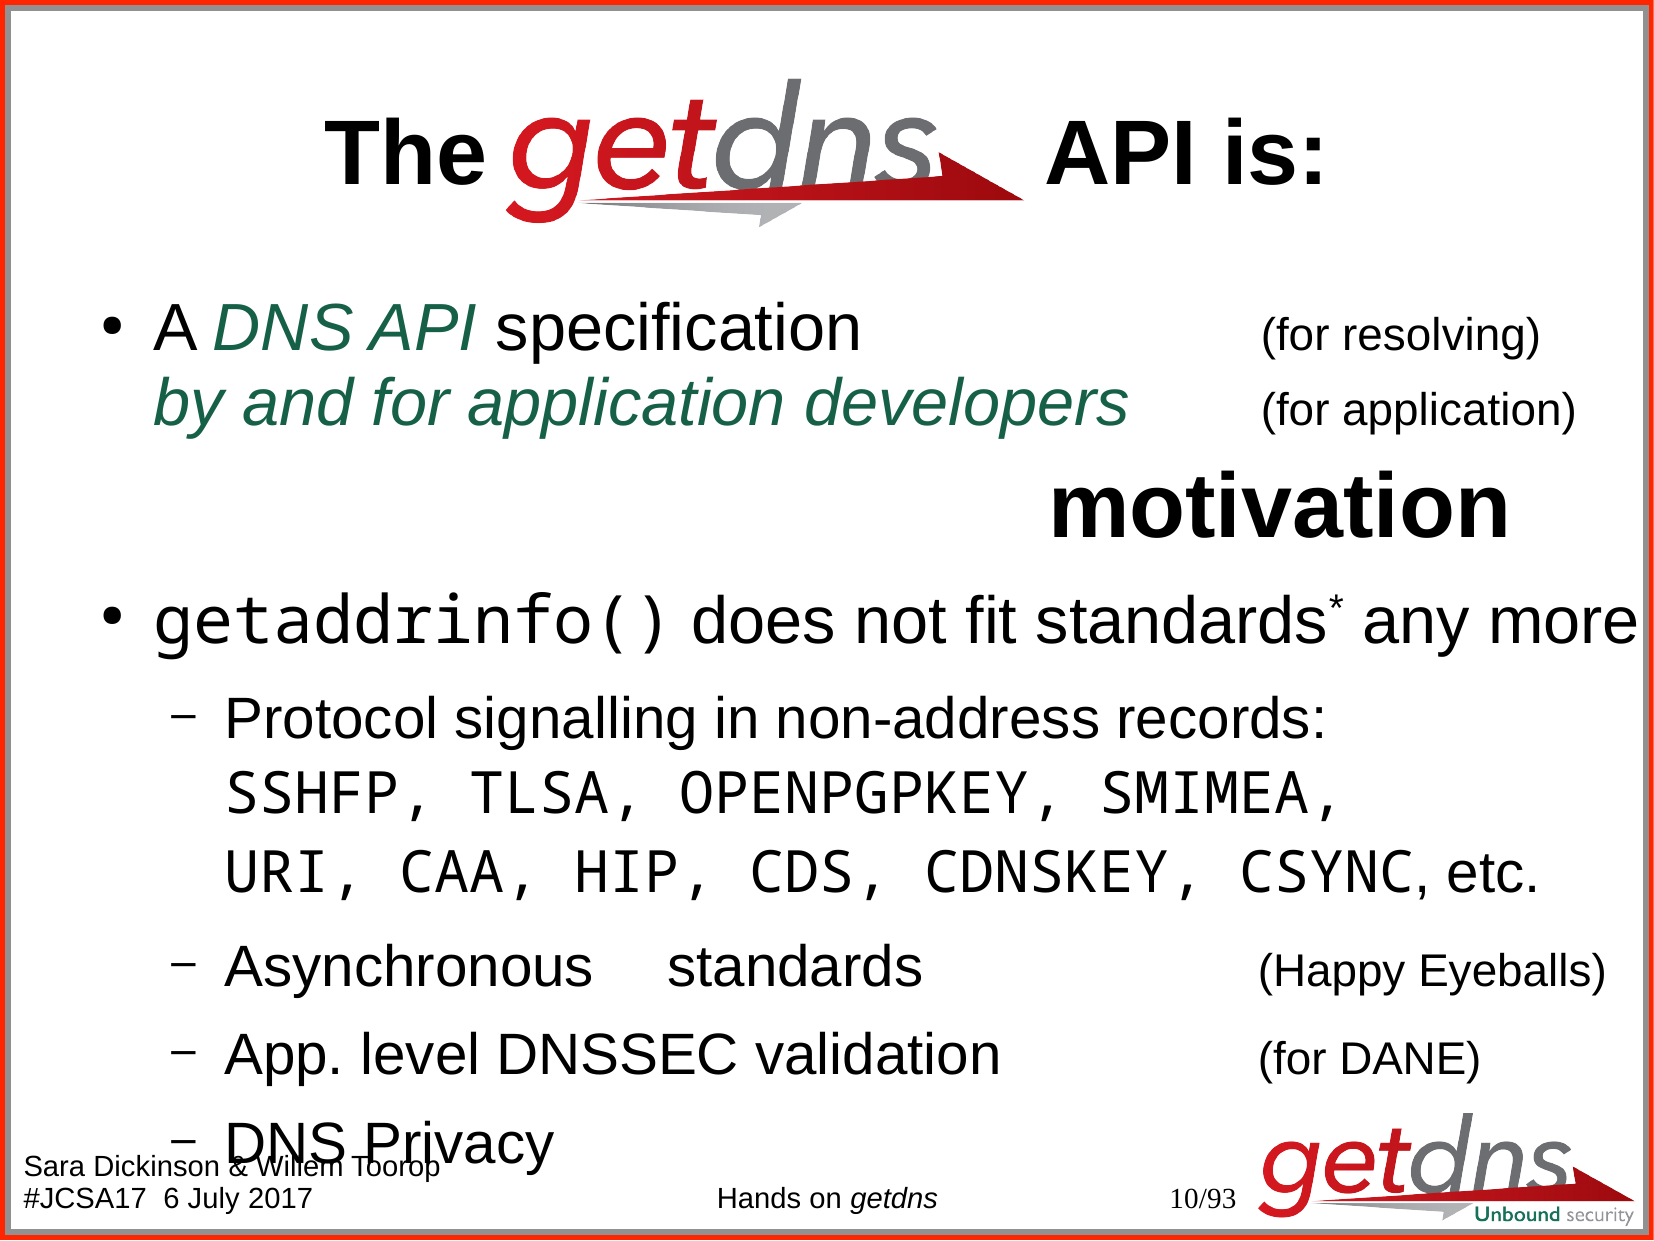

# The API is:
A DNS API specification						(for resolving)
by and for application developers		(for application)
getaddrinfo() does not fit standards* any more
Protocol signalling in non-address records:
SSHFP, TLSA, OPENPGPKEY, SMIMEA,
URI, CAA, HIP, CDS, CDNSKEY, CSYNC, etc.
Asynchronous	standards					(Happy Eyeballs)
App. level DNSSEC validation 				(for DANE)
DNS Privacy
motivation
10